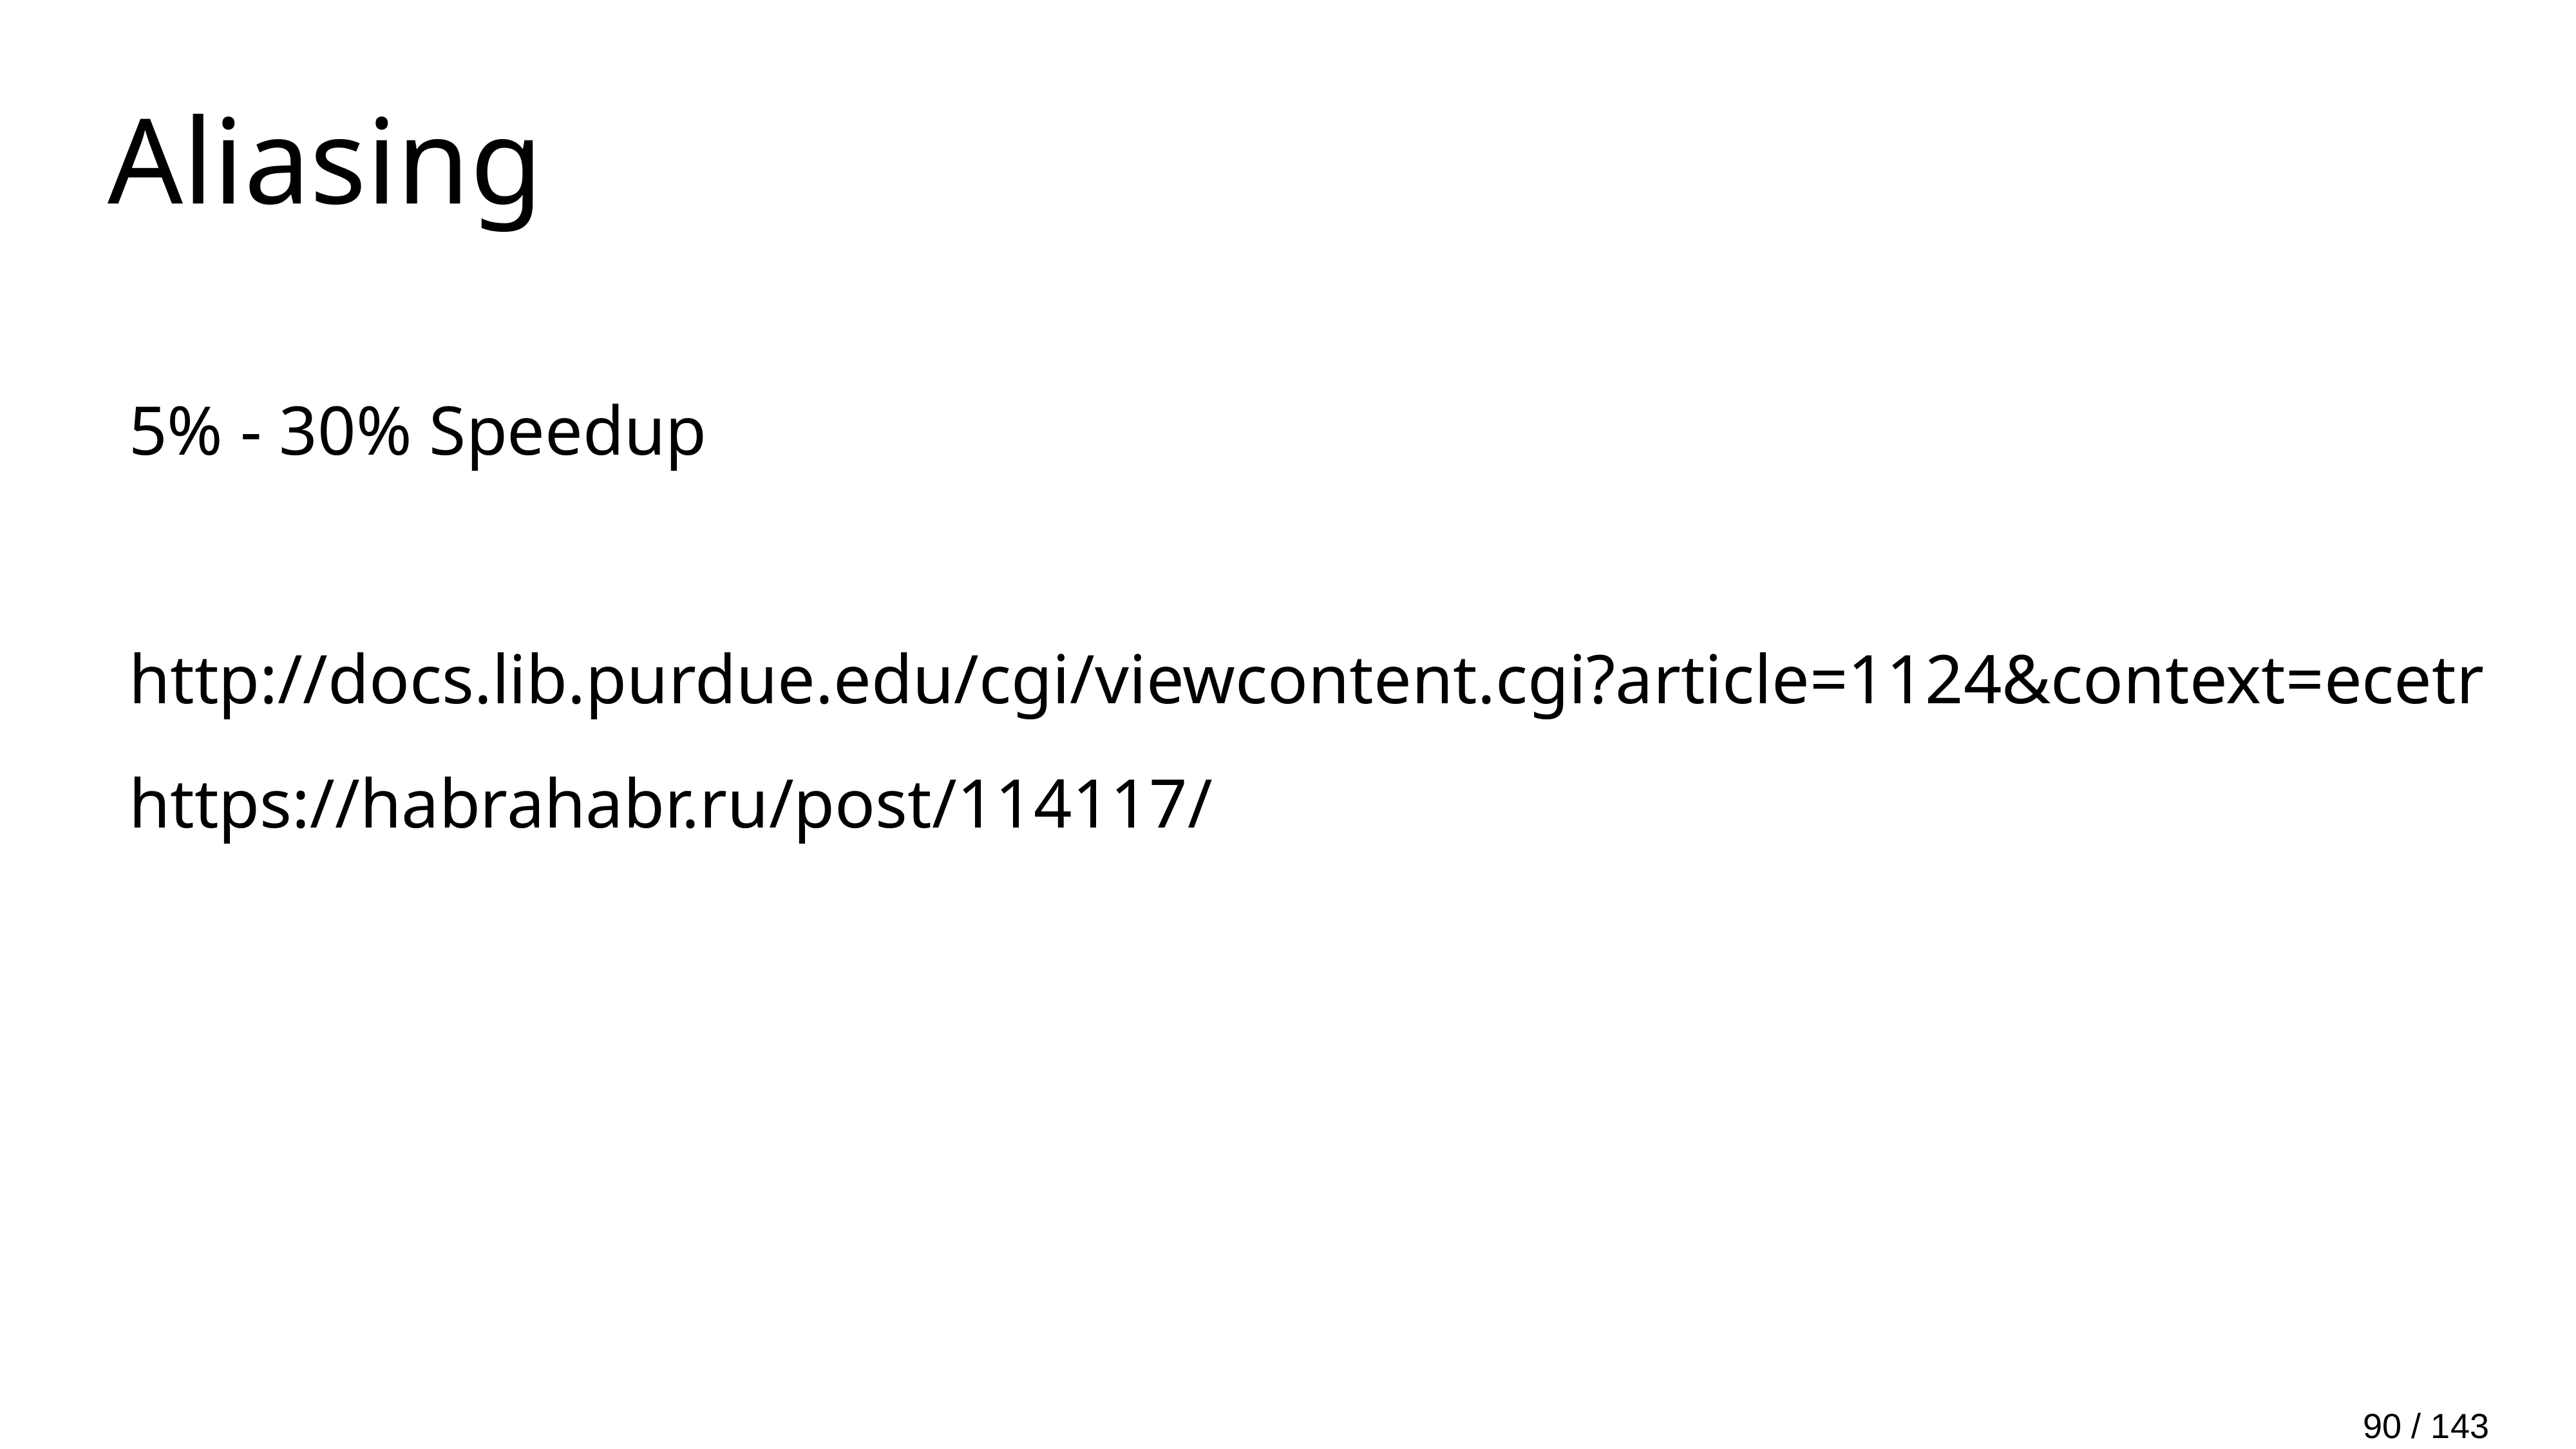

# Aliasing
5% - 30% Speedup
http://docs.lib.purdue.edu/cgi/viewcontent.cgi?article=1124&context=ecetr
https://habrahabr.ru/post/114117/